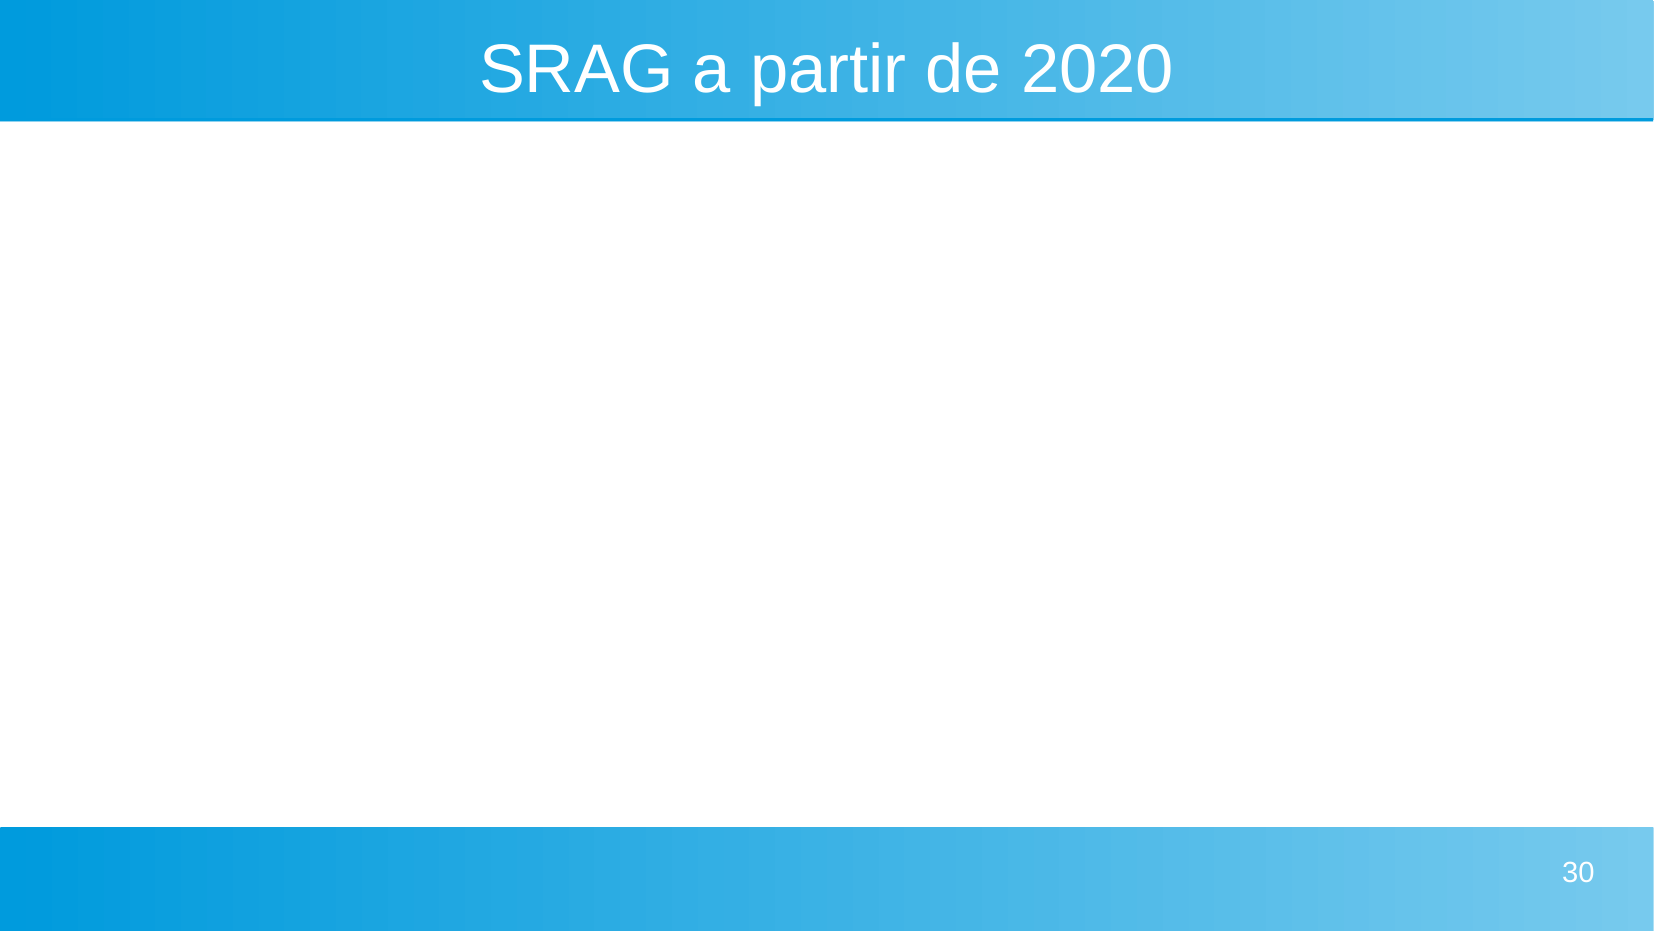

# SRAG a partir de 2020
30